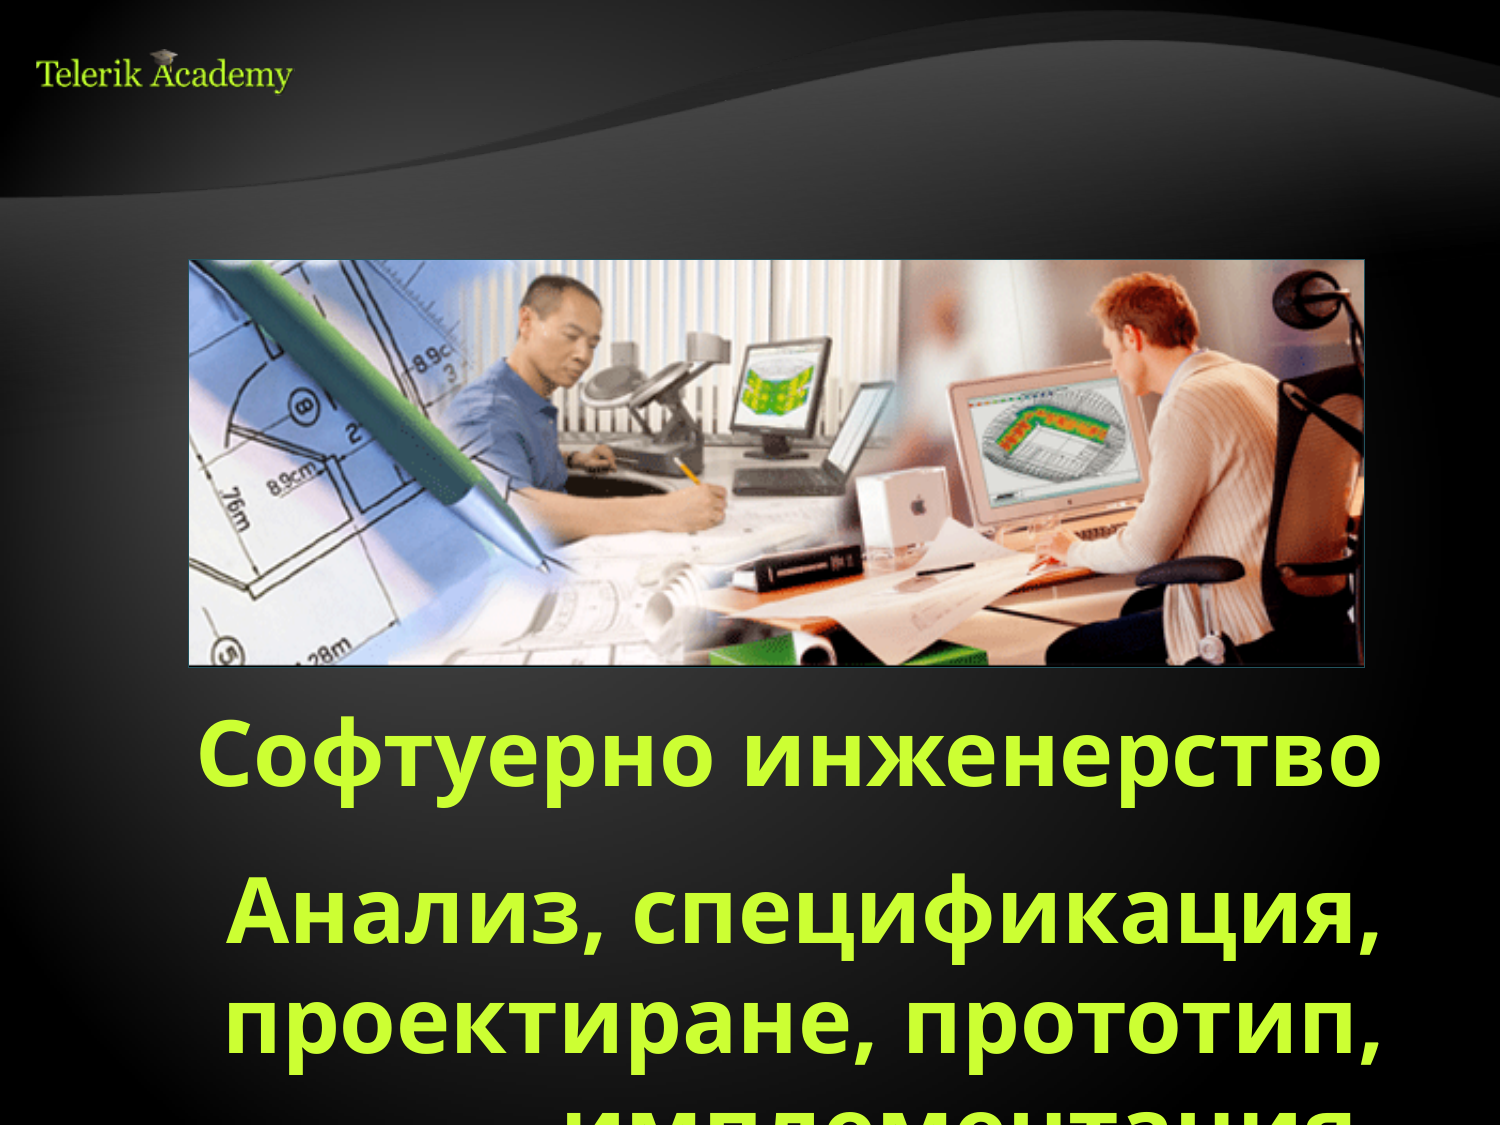

# Софтуерно инженерство
Анализ, спецификация, проектиране, прототип, имплементация, тестване, поддръжка, …